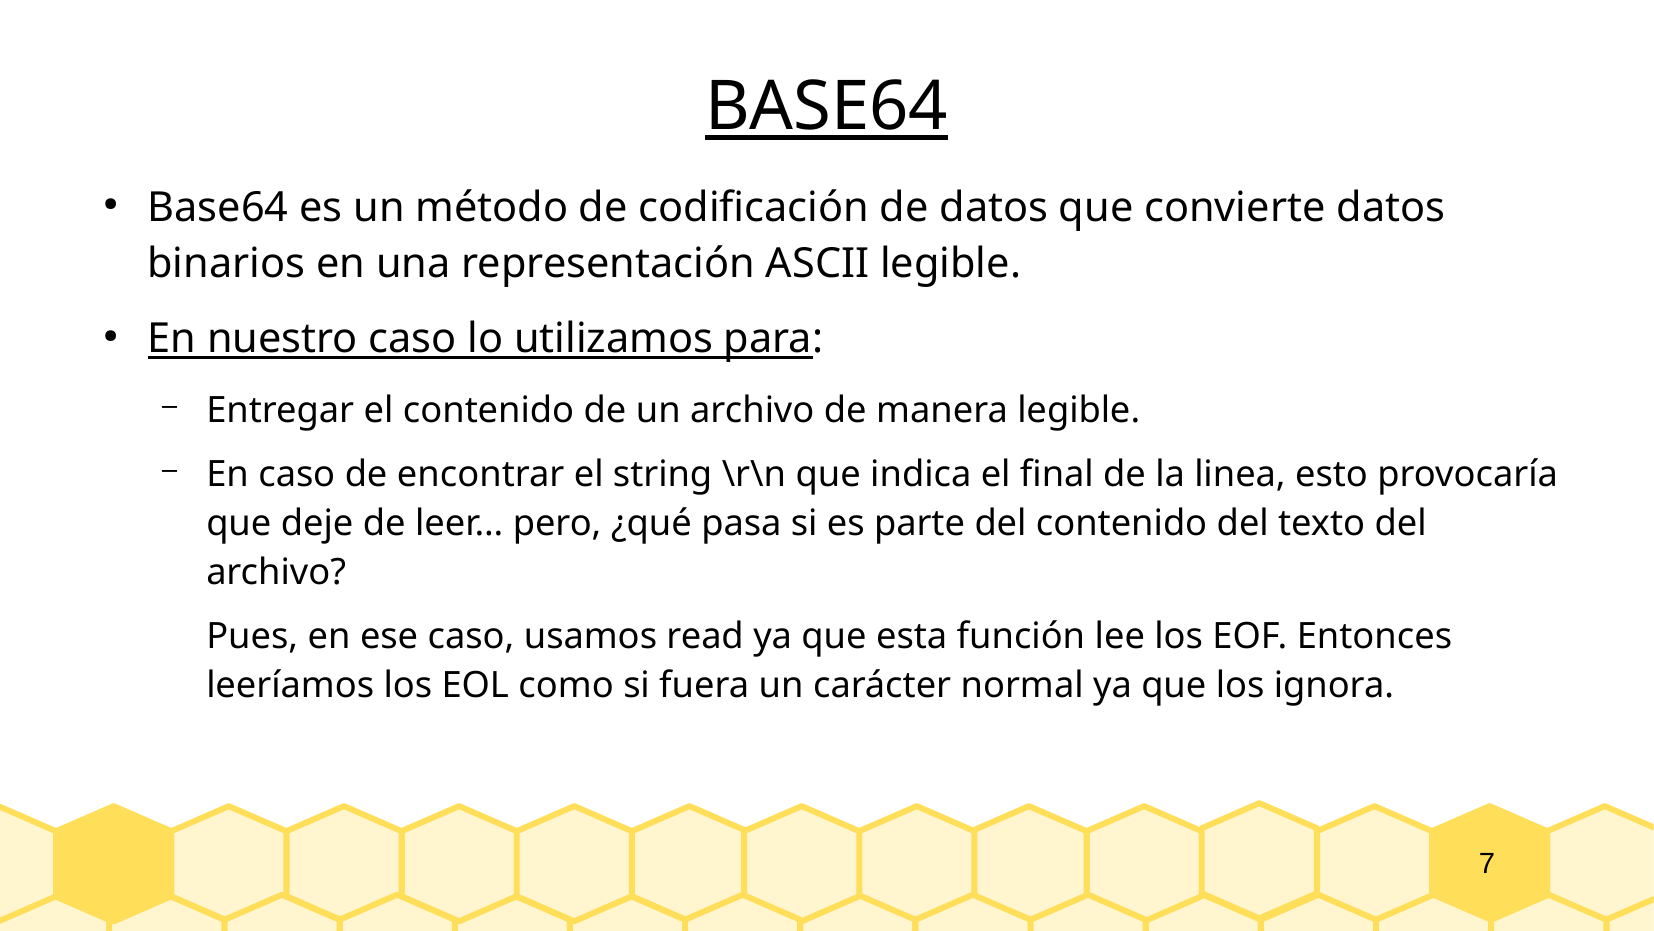

# BASE64
Base64 es un método de codificación de datos que convierte datos binarios en una representación ASCII legible.
En nuestro caso lo utilizamos para:
Entregar el contenido de un archivo de manera legible.
En caso de encontrar el string \r\n que indica el final de la linea, esto provocaría que deje de leer… pero, ¿qué pasa si es parte del contenido del texto del archivo?
Pues, en ese caso, usamos read ya que esta función lee los EOF. Entonces leeríamos los EOL como si fuera un carácter normal ya que los ignora.